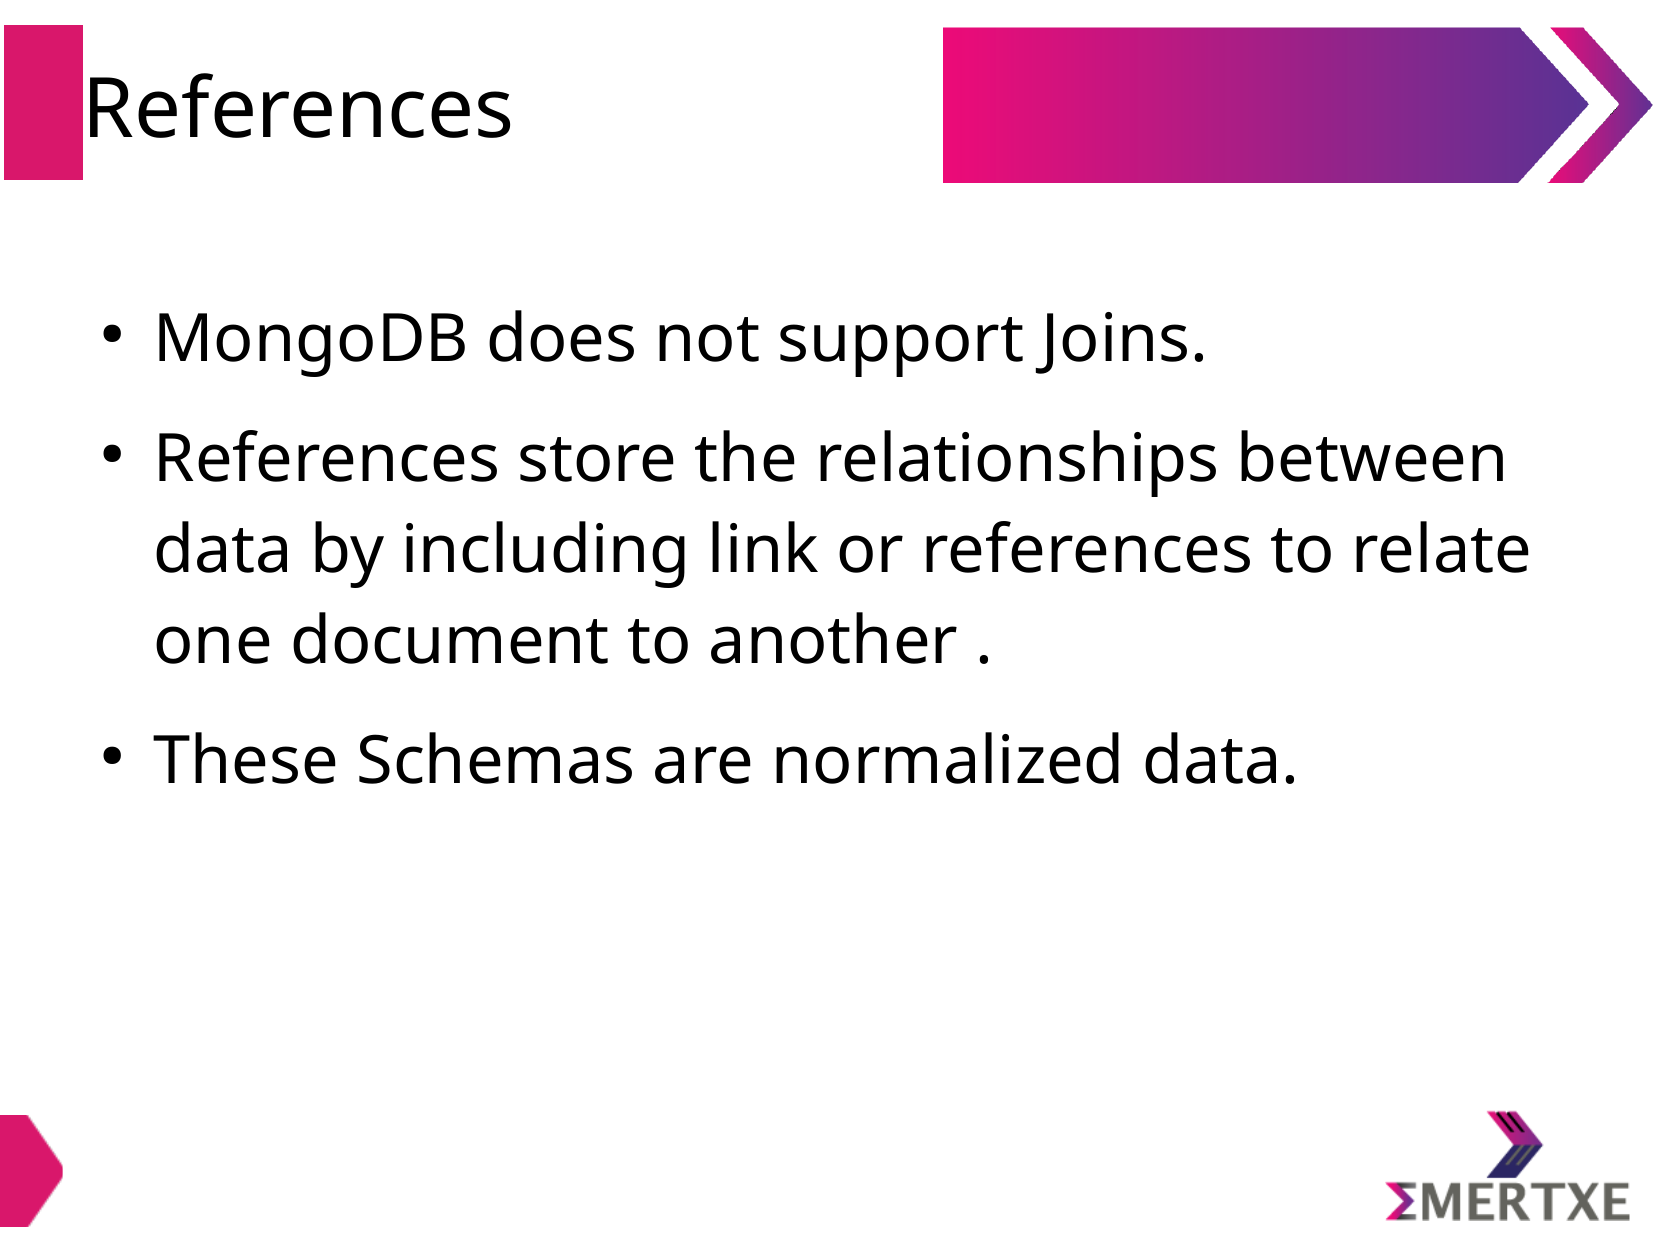

# References
MongoDB does not support Joins.
References store the relationships between data by including link or references to relate one document to another .
These Schemas are normalized data.